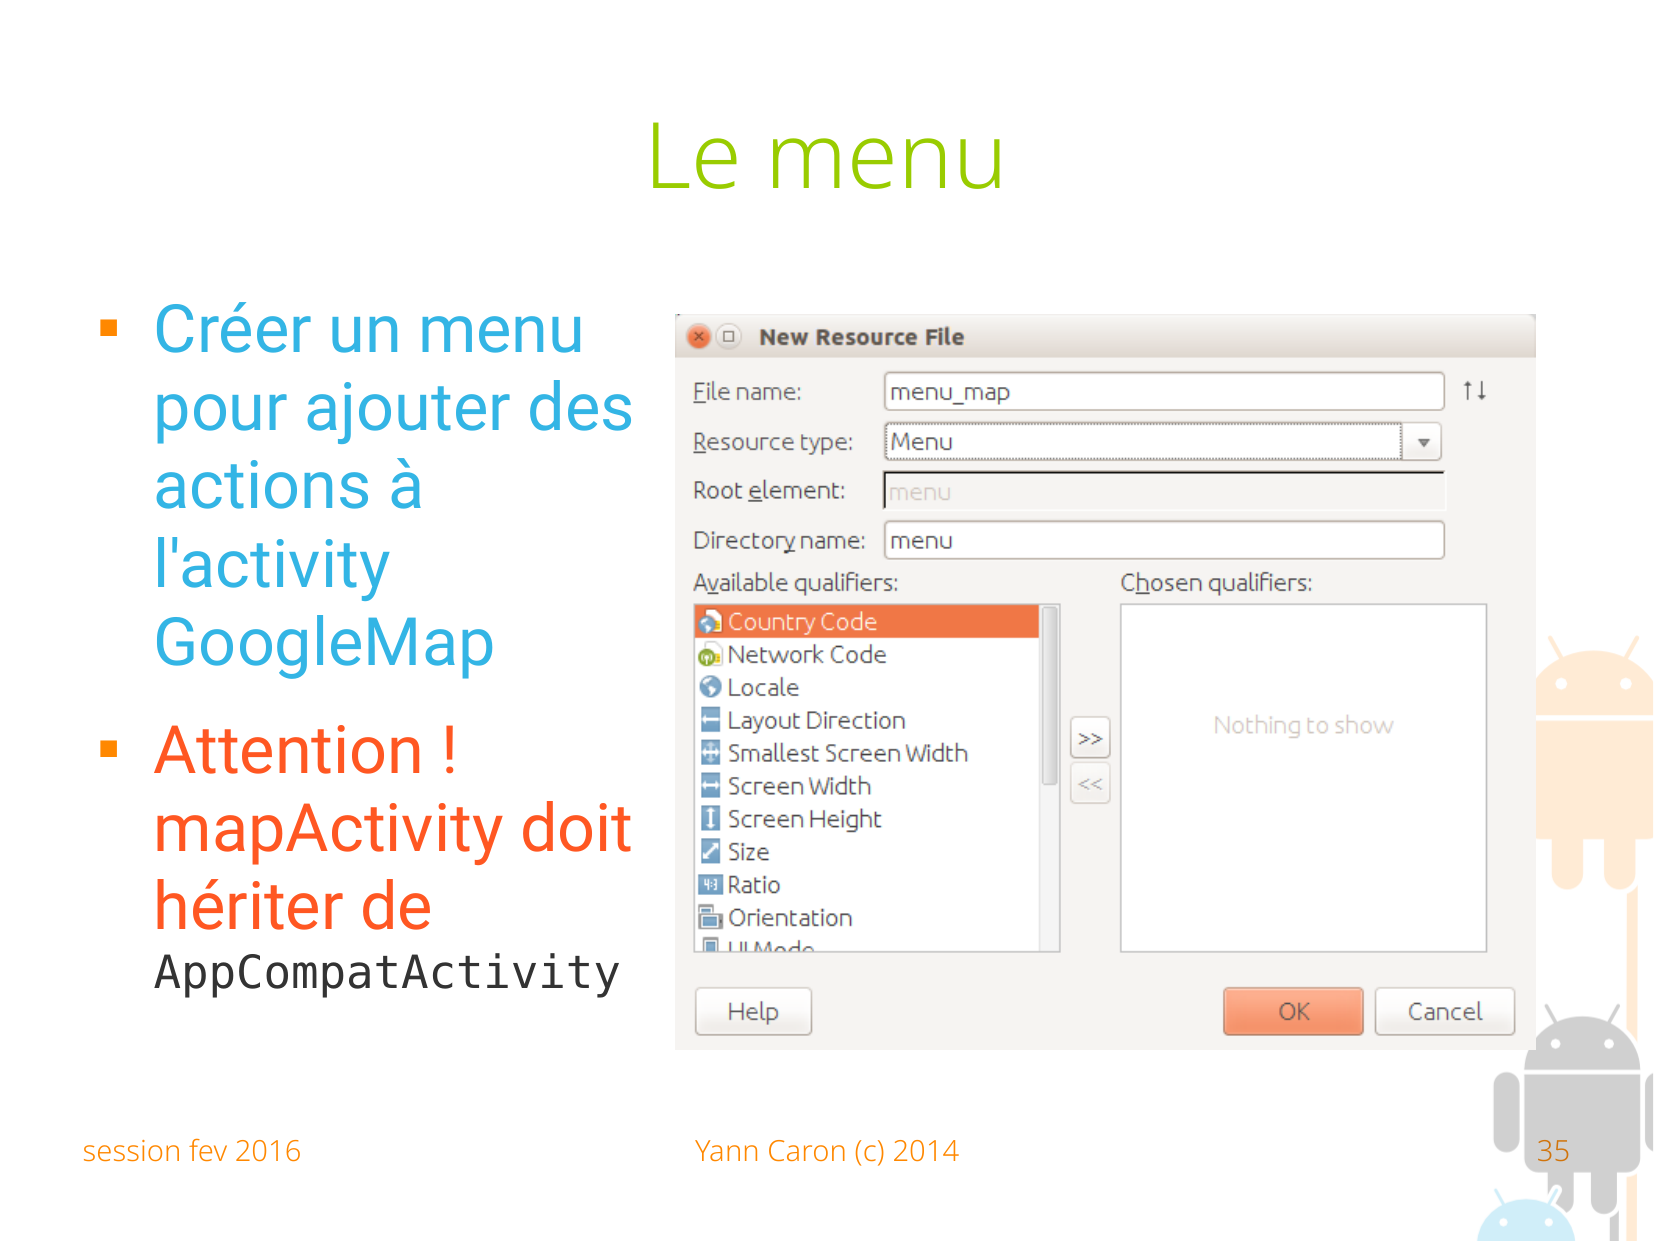

# Le menu
Créer un menu pour ajouter des actions à l'activity GoogleMap
Attention ! mapActivity doit hériter de AppCompatActivity
session fev 2016
Yann Caron (c) 2014
35